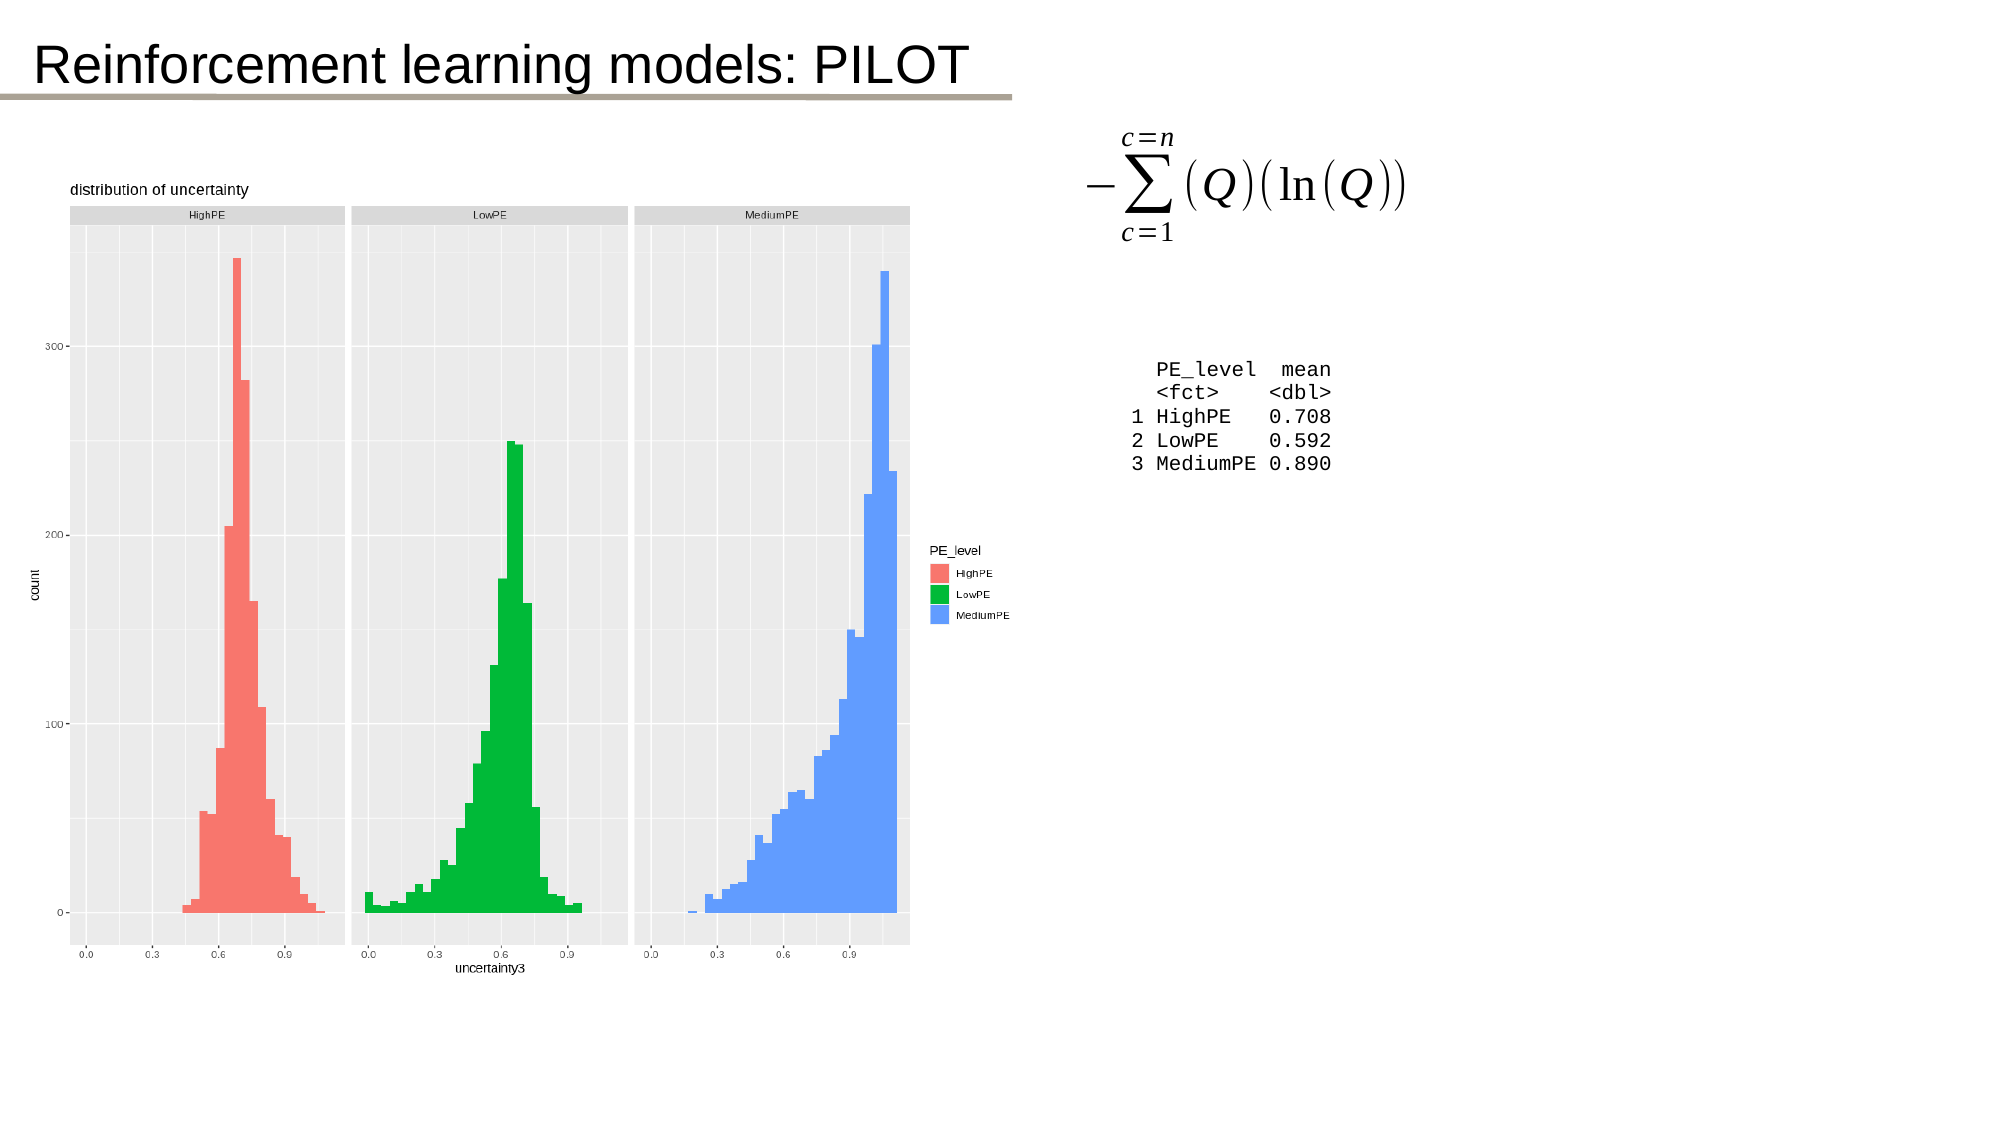

Reinforcement learning models: PILOT
 PE_level mean
 <fct> <dbl>
1 HighPE 0.708
2 LowPE 0.592
3 MediumPE 0.890